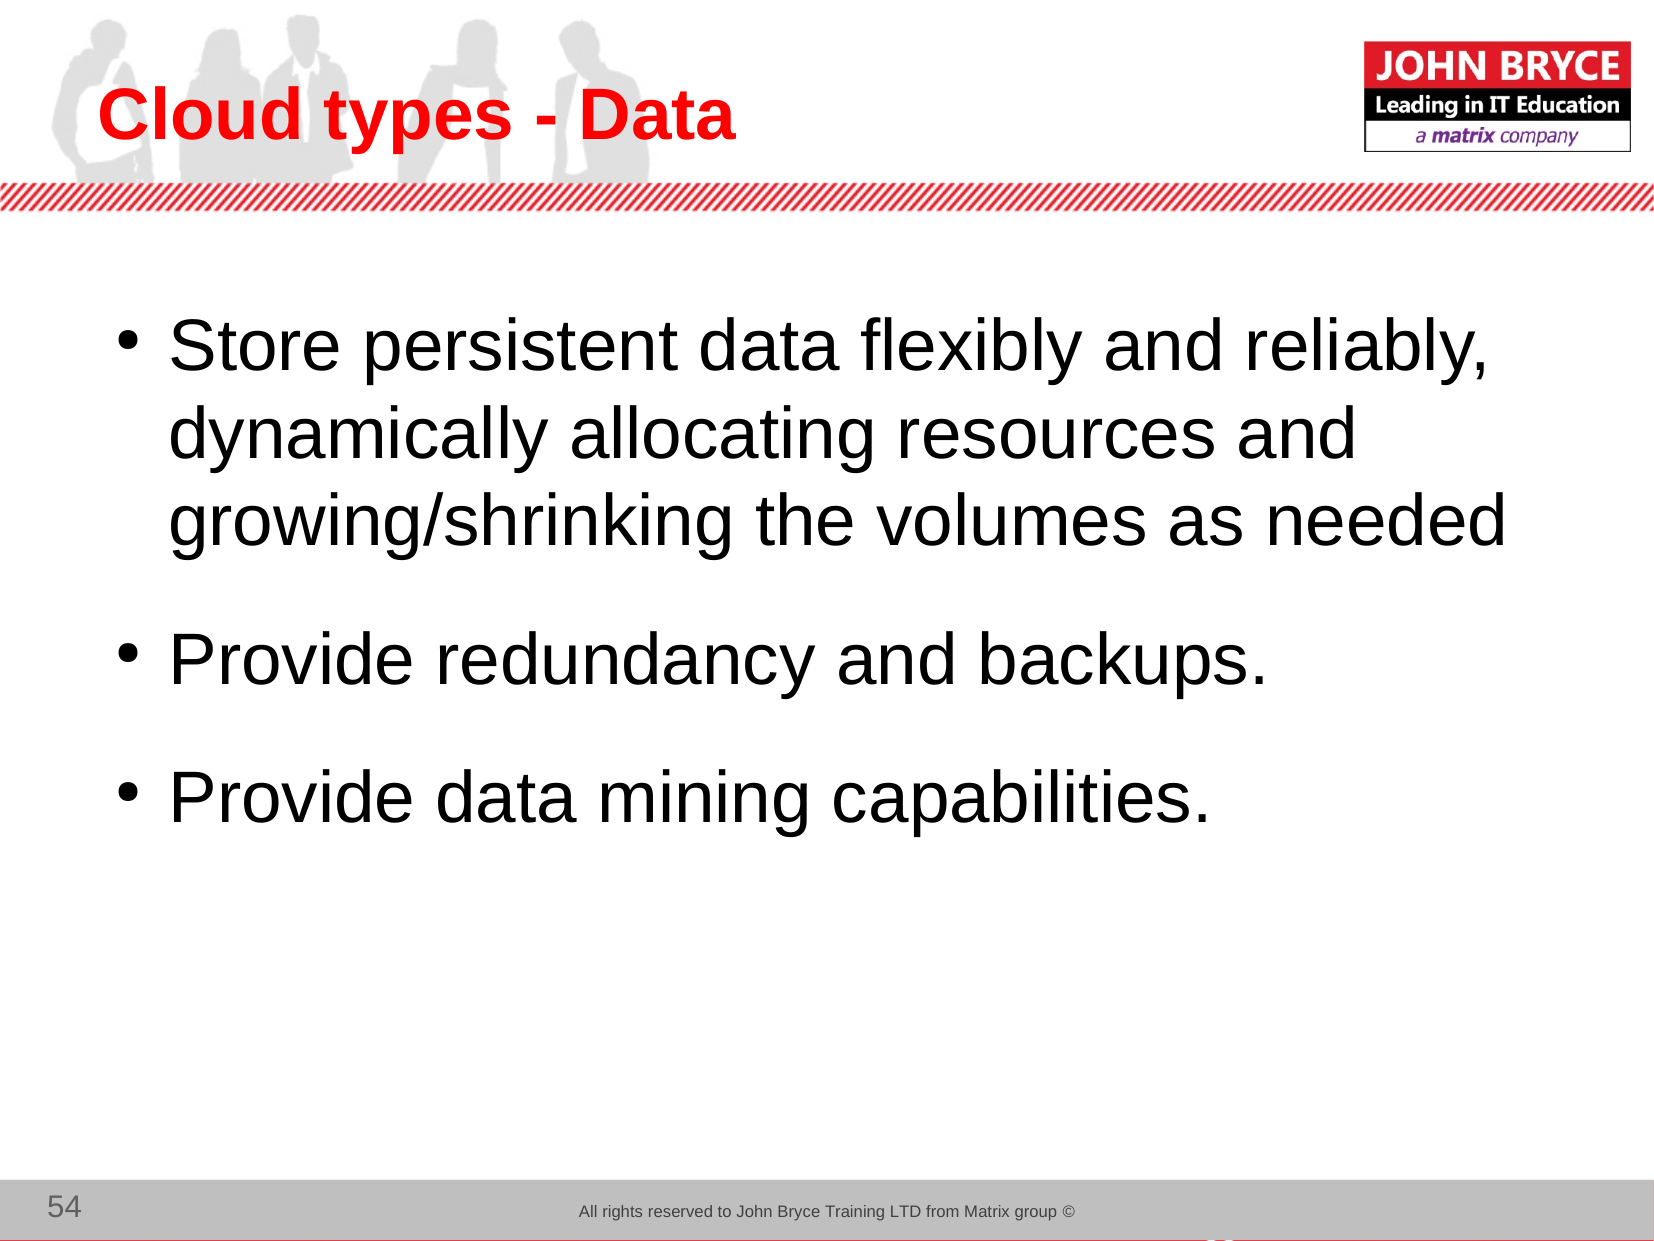

# Cloud types - Data
Store persistent data flexibly and reliably, dynamically allocating resources and growing/shrinking the volumes as needed
Provide redundancy and backups.
Provide data mining capabilities.